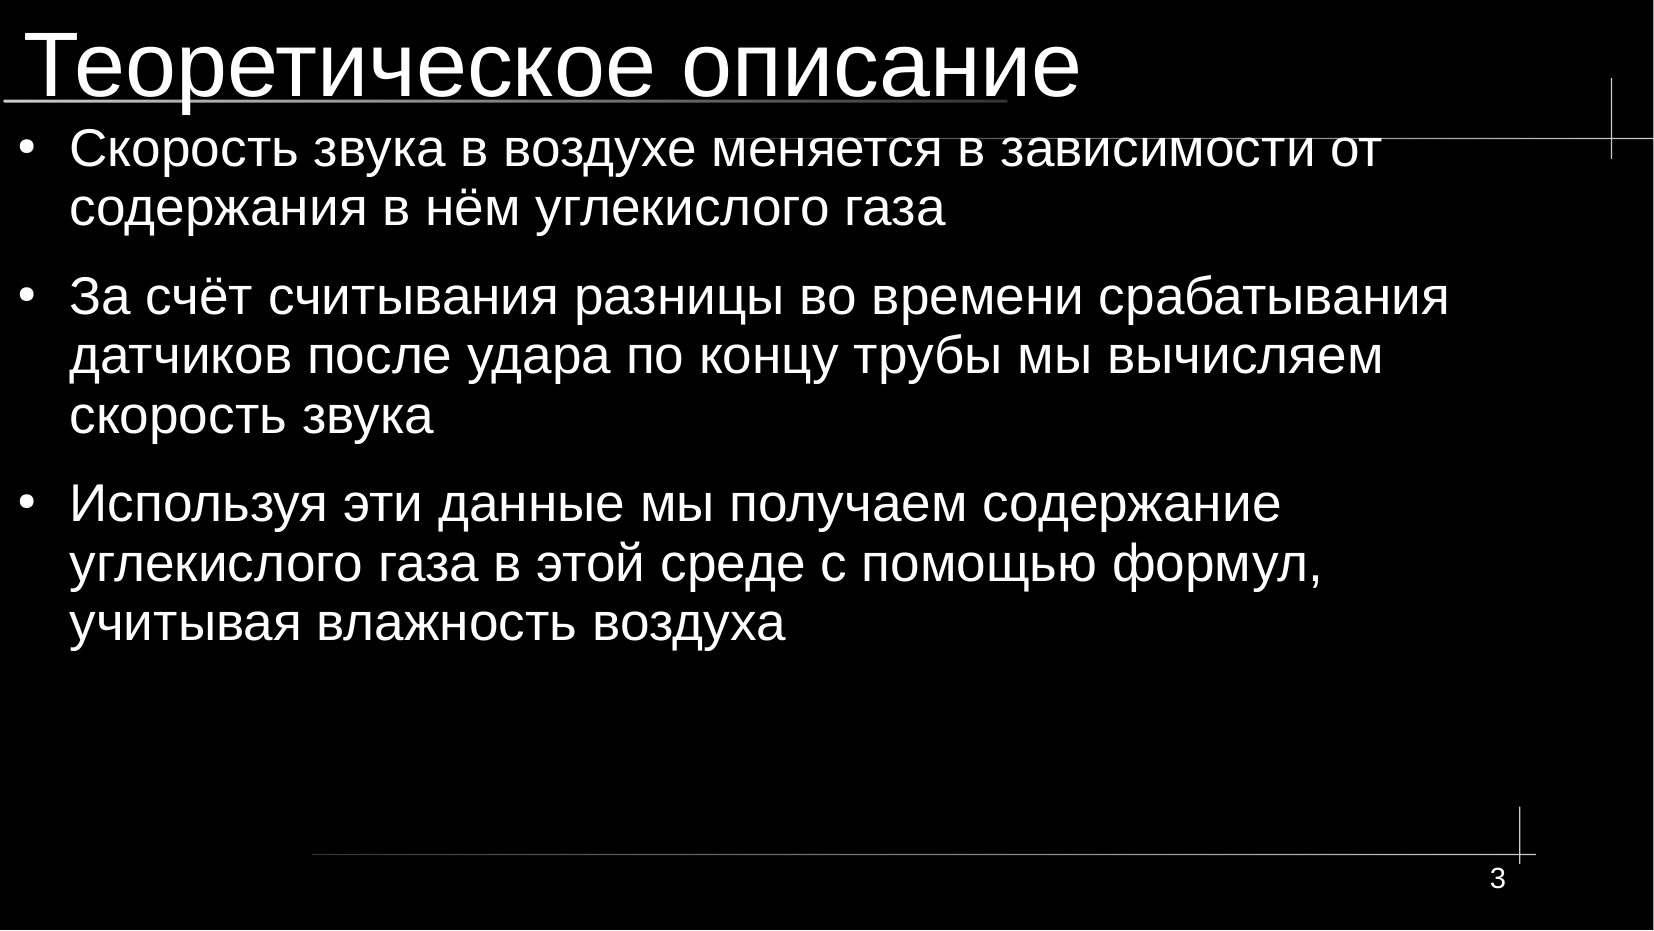

# Теоретическое описание
Скорость звука в воздухе меняется в зависимости от содержания в нём углекислого газа
За счёт считывания разницы во времени срабатывания датчиков после удара по концу трубы мы вычисляем скорость звука
Используя эти данные мы получаем содержание углекислого газа в этой среде с помощью формул, учитывая влажность воздуха
3